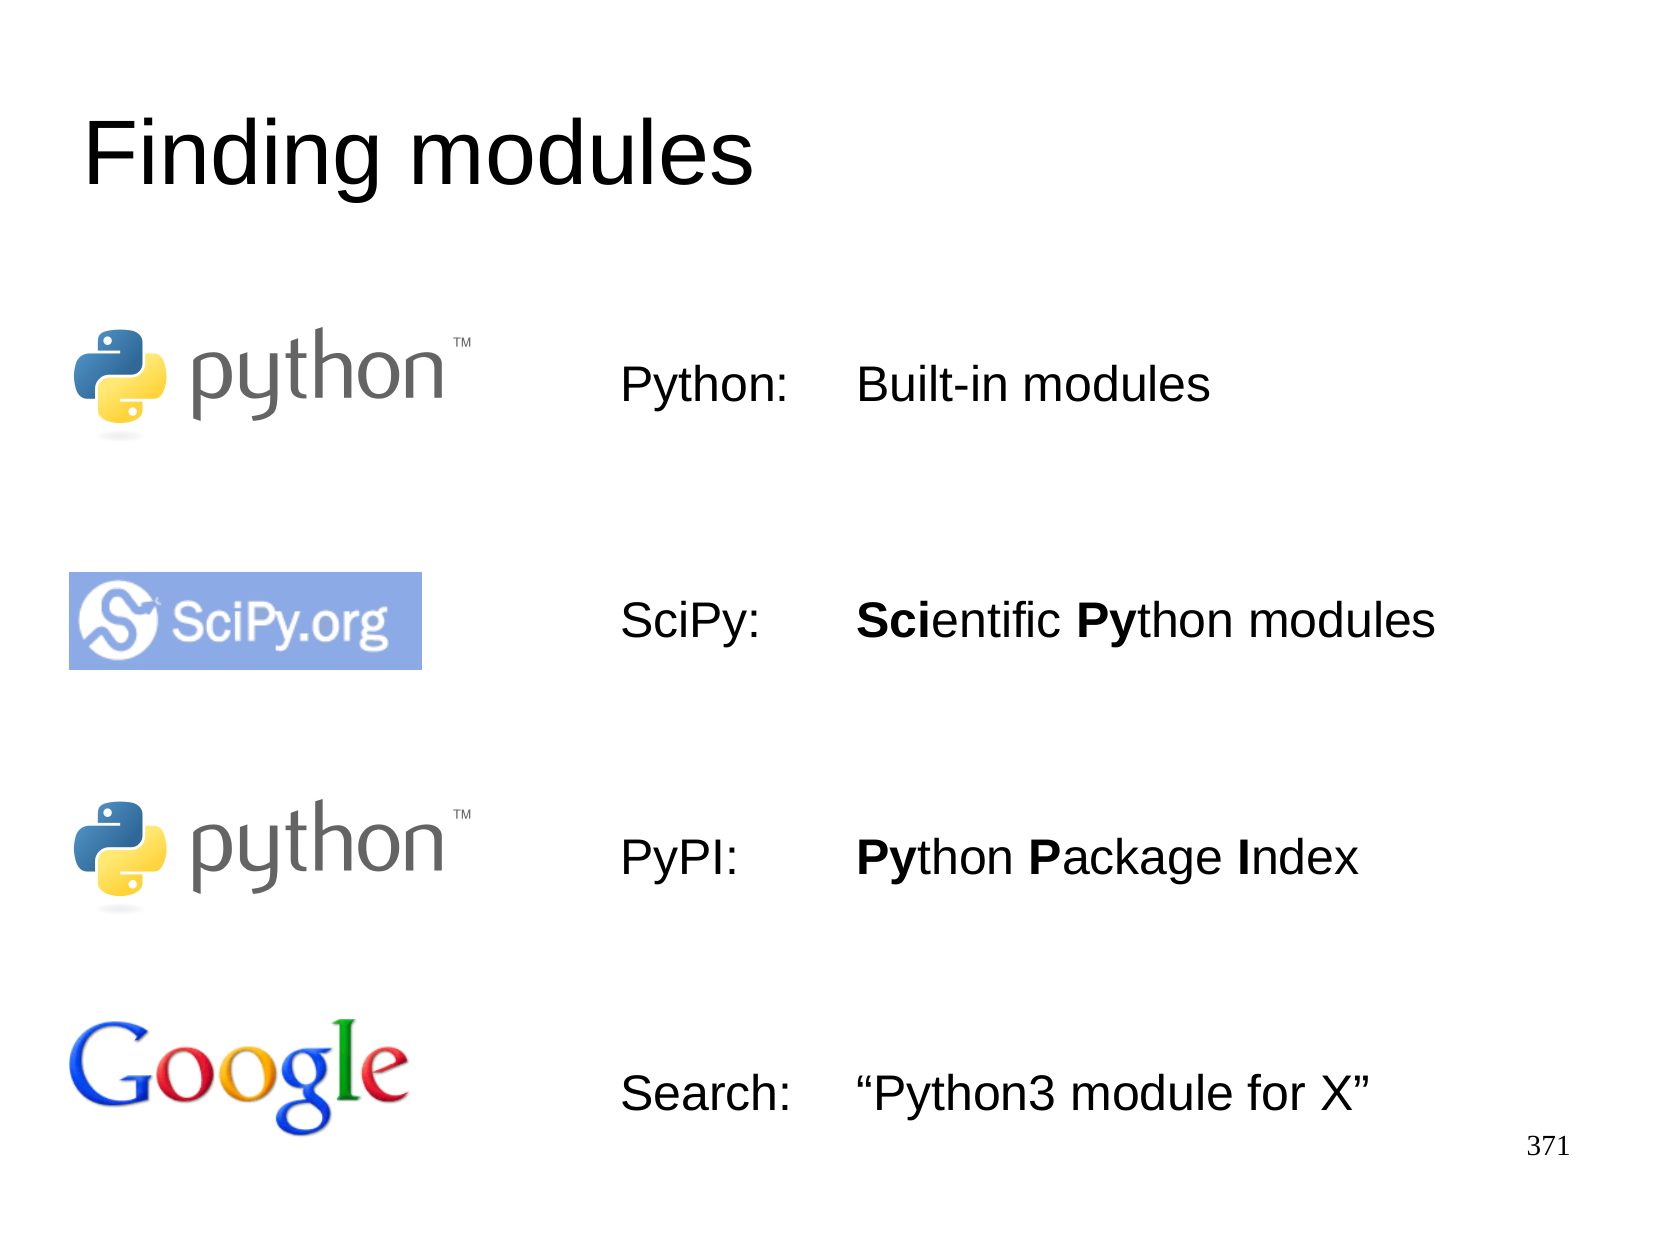

# Finding modules
Python:
Built-in modules
SciPy:
Scientific Python modules
PyPI:
Python Package Index
Search:
“Python3 module for X”
371